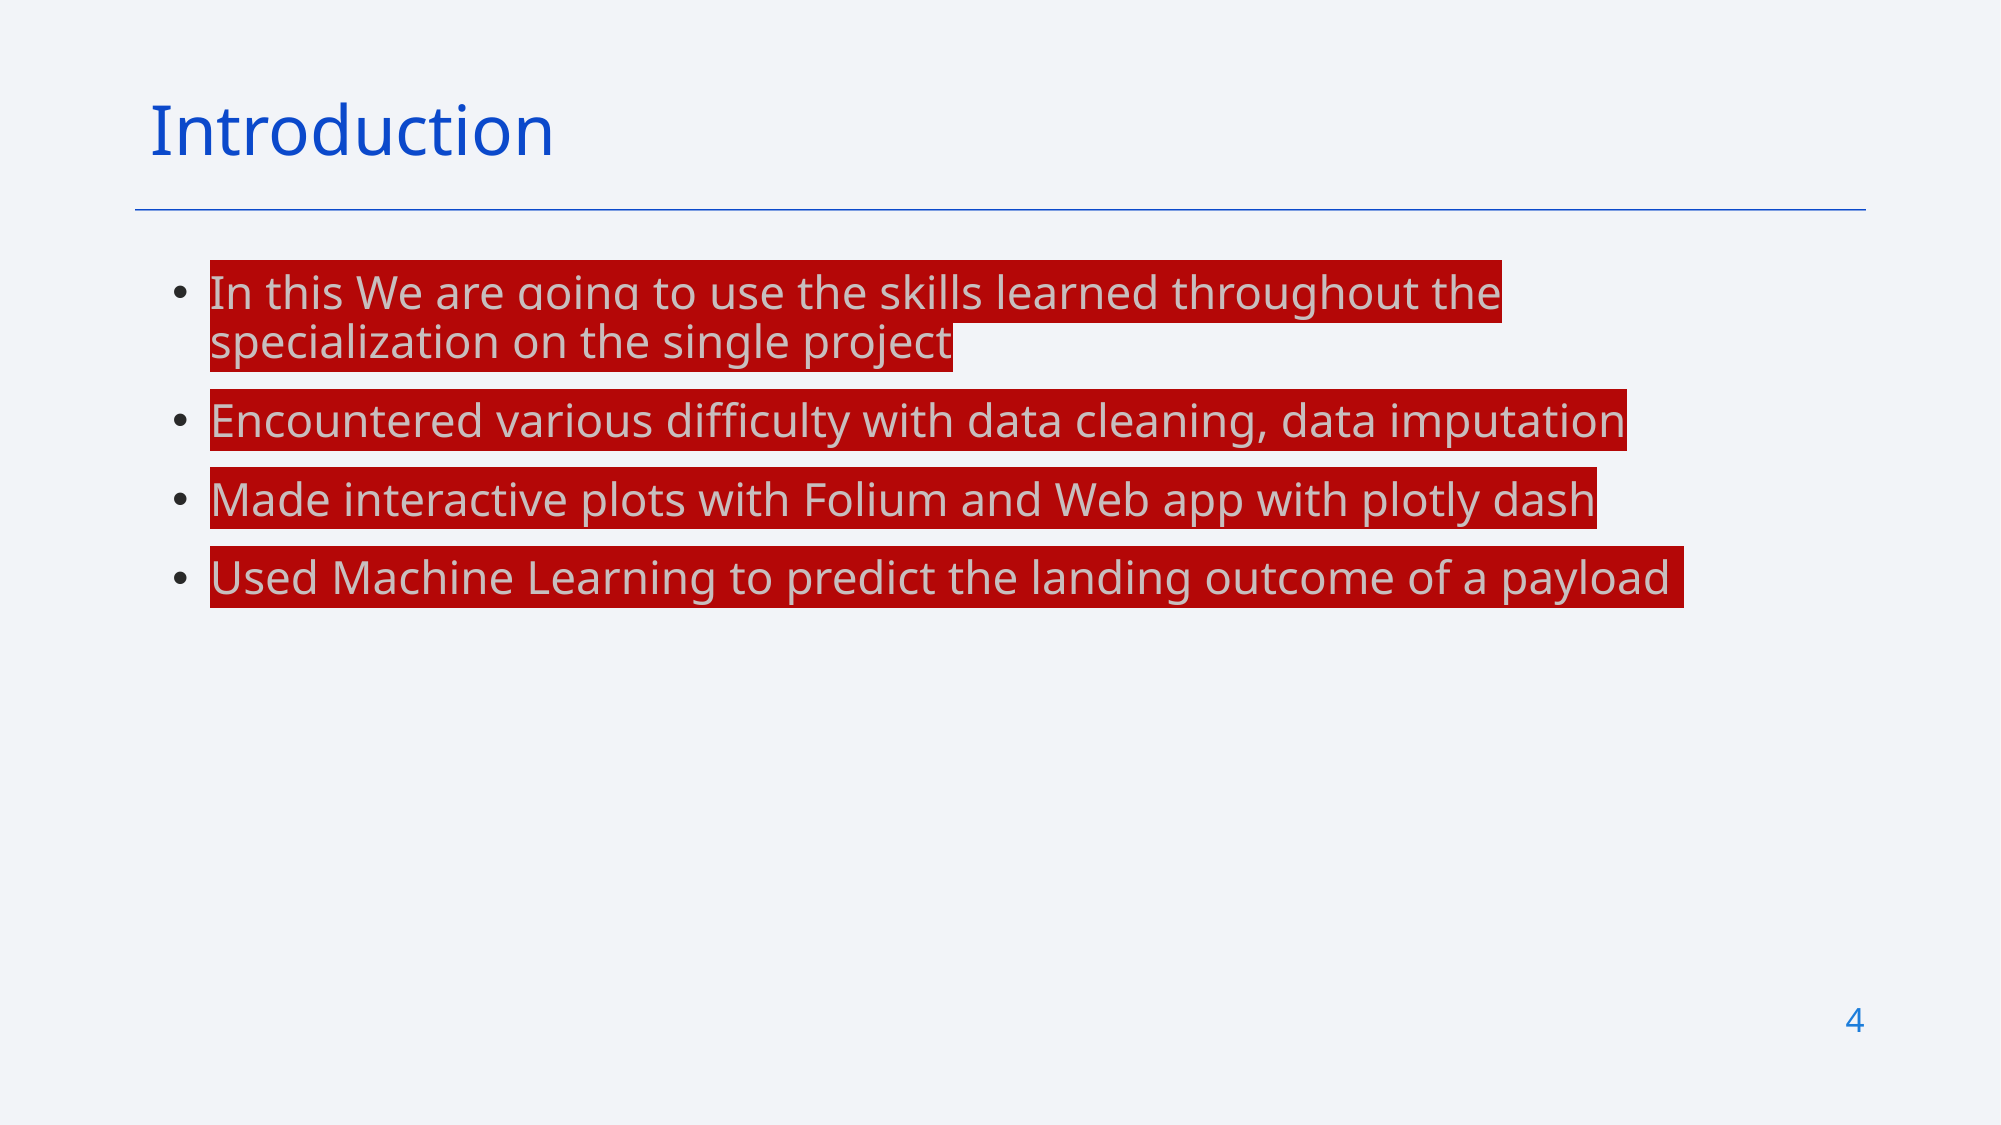

Introduction
In this We are going to use the skills learned throughout the specialization on the single project
Encountered various difficulty with data cleaning, data imputation
Made interactive plots with Folium and Web app with plotly dash
Used Machine Learning to predict the landing outcome of a payload